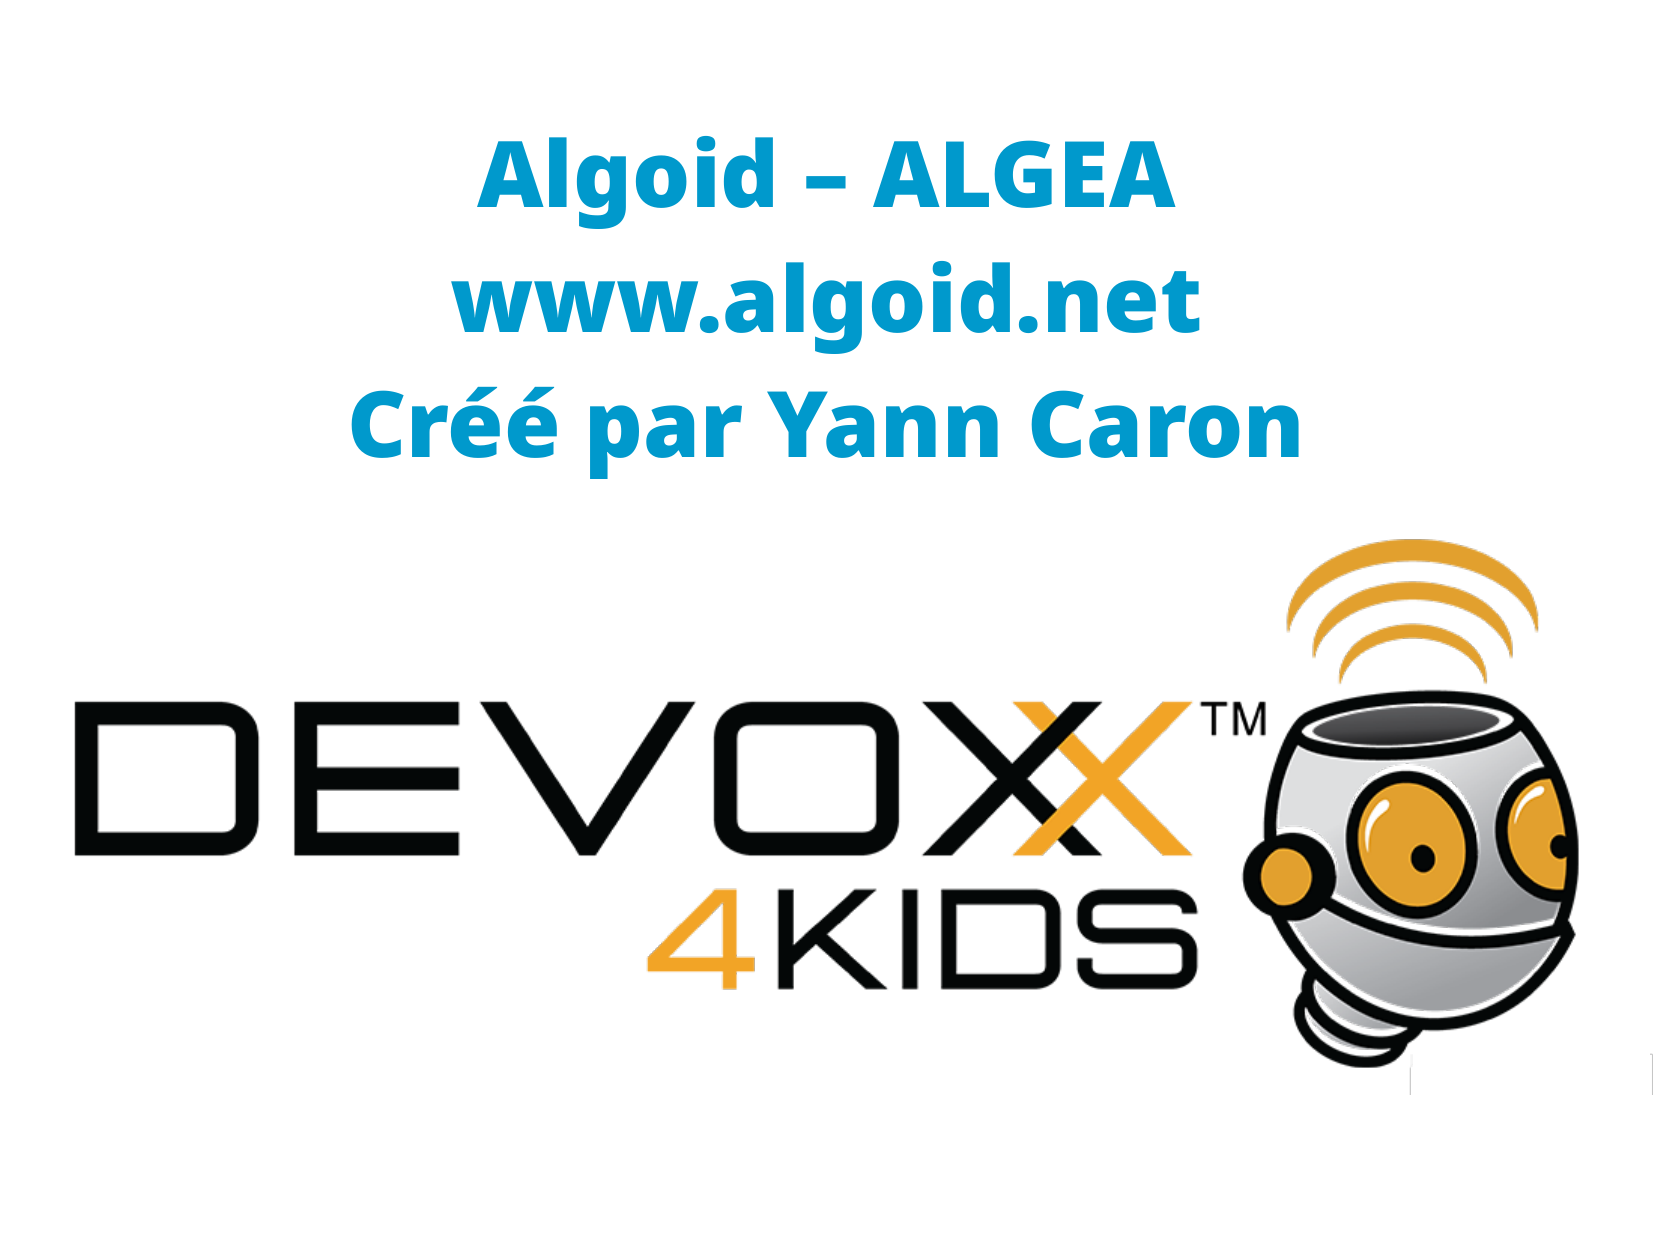

# Algoid – ALGEA www.algoid.net Créé par Yann Caron